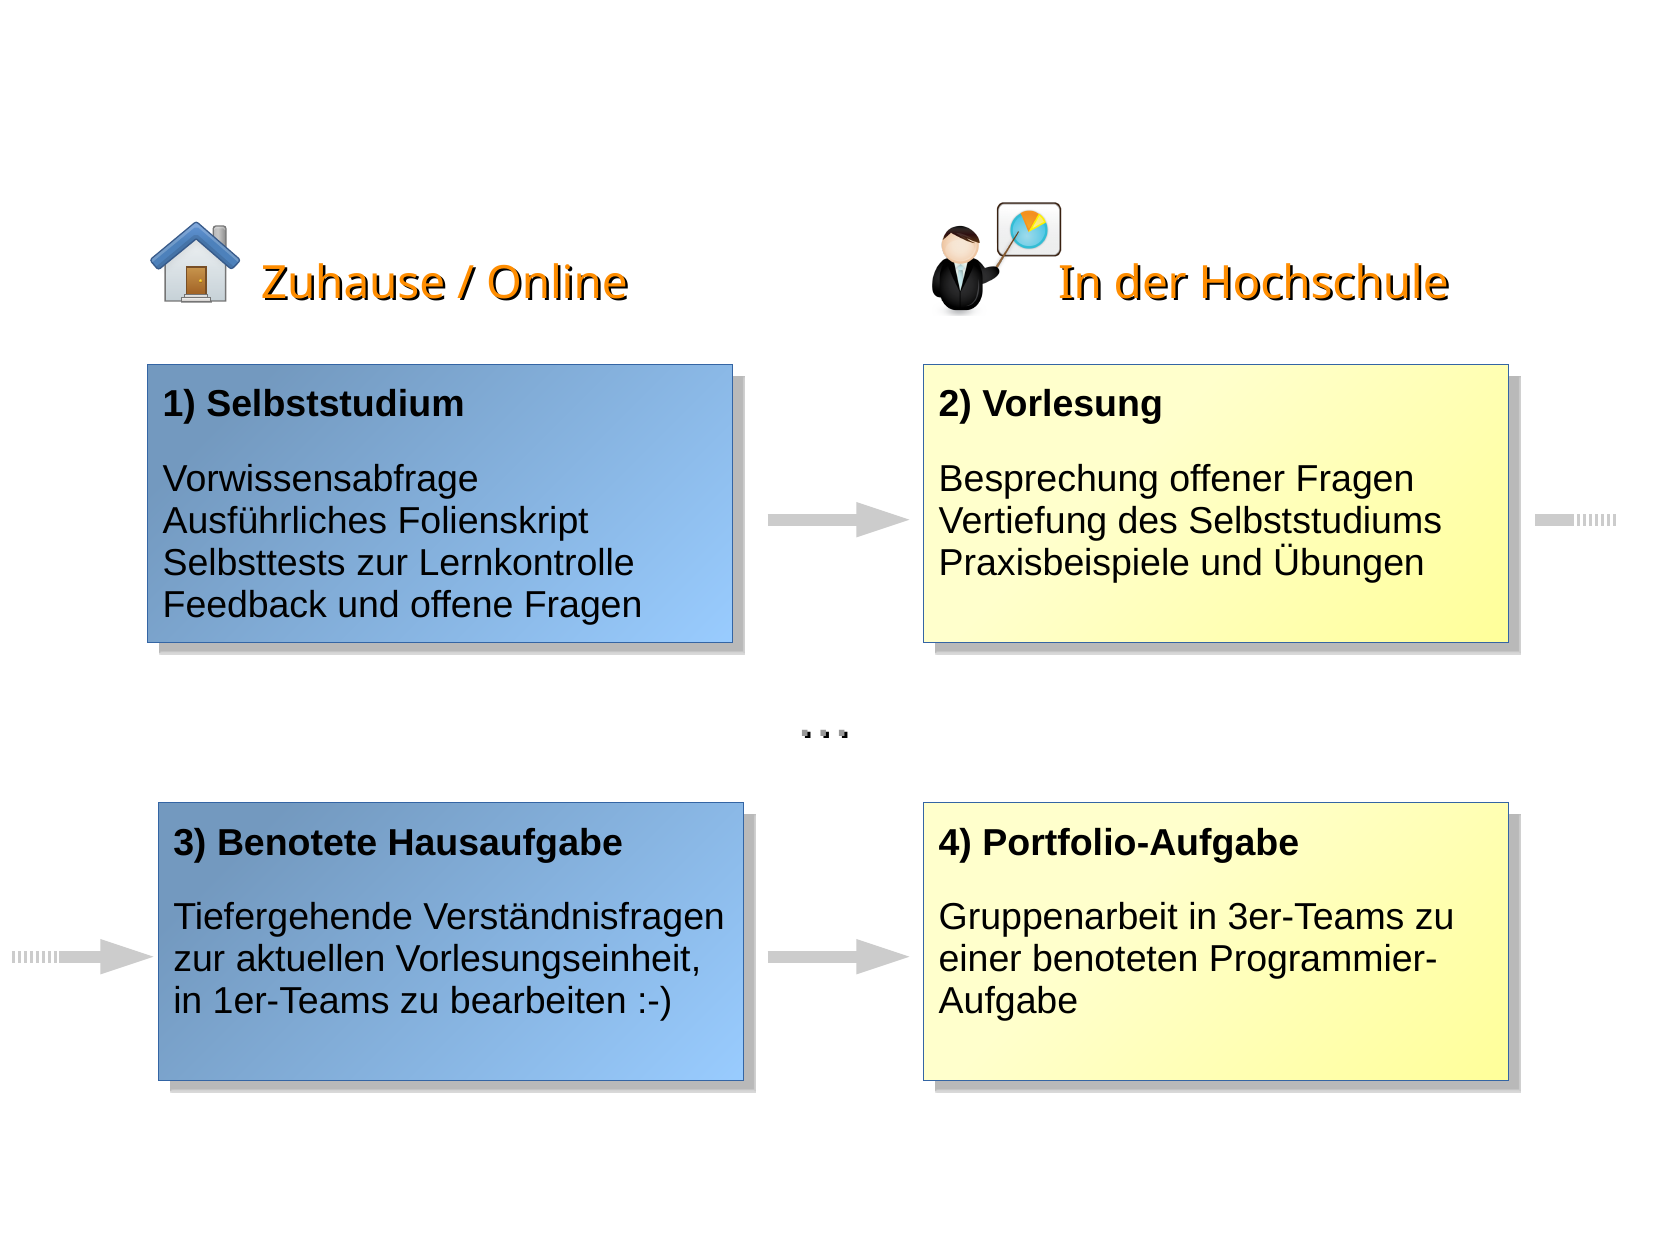

Zuhause / Online
In der Hochschule
1) Selbststudium
2) Vorlesung
Vorwissensabfrage
Ausführliches Folienskript
Selbsttests zur Lernkontrolle
Feedback und offene Fragen
Besprechung offener Fragen
Vertiefung des Selbststudiums
Praxisbeispiele und Übungen
…
3) Benotete Hausaufgabe
4) Portfolio-Aufgabe
Tiefergehende Verständnisfragen
zur aktuellen Vorlesungseinheit,
in 1er-Teams zu bearbeiten :-)
Gruppenarbeit in 3er-Teams zu
einer benoteten Programmier-
Aufgabe